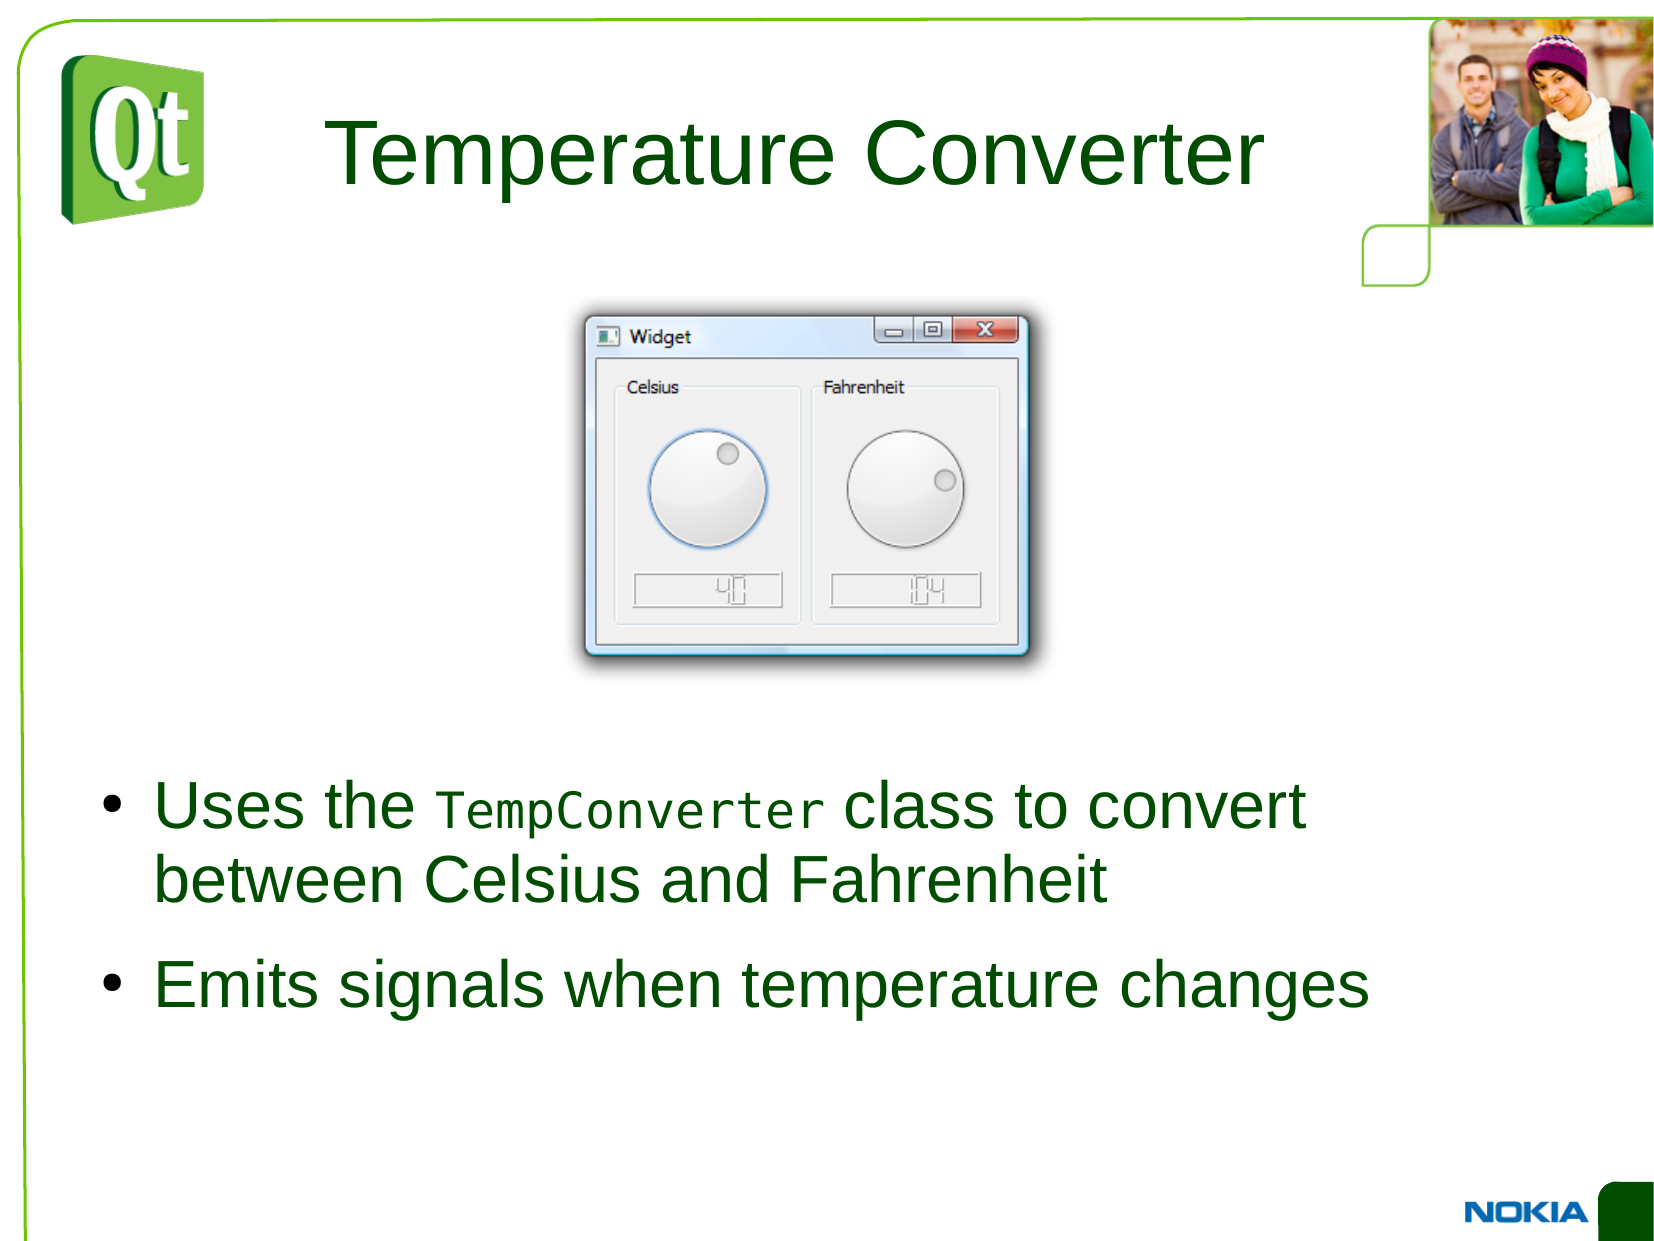

# Temperature Converter
Uses the TempConverter class to convert between Celsius and Fahrenheit
Emits signals when temperature changes